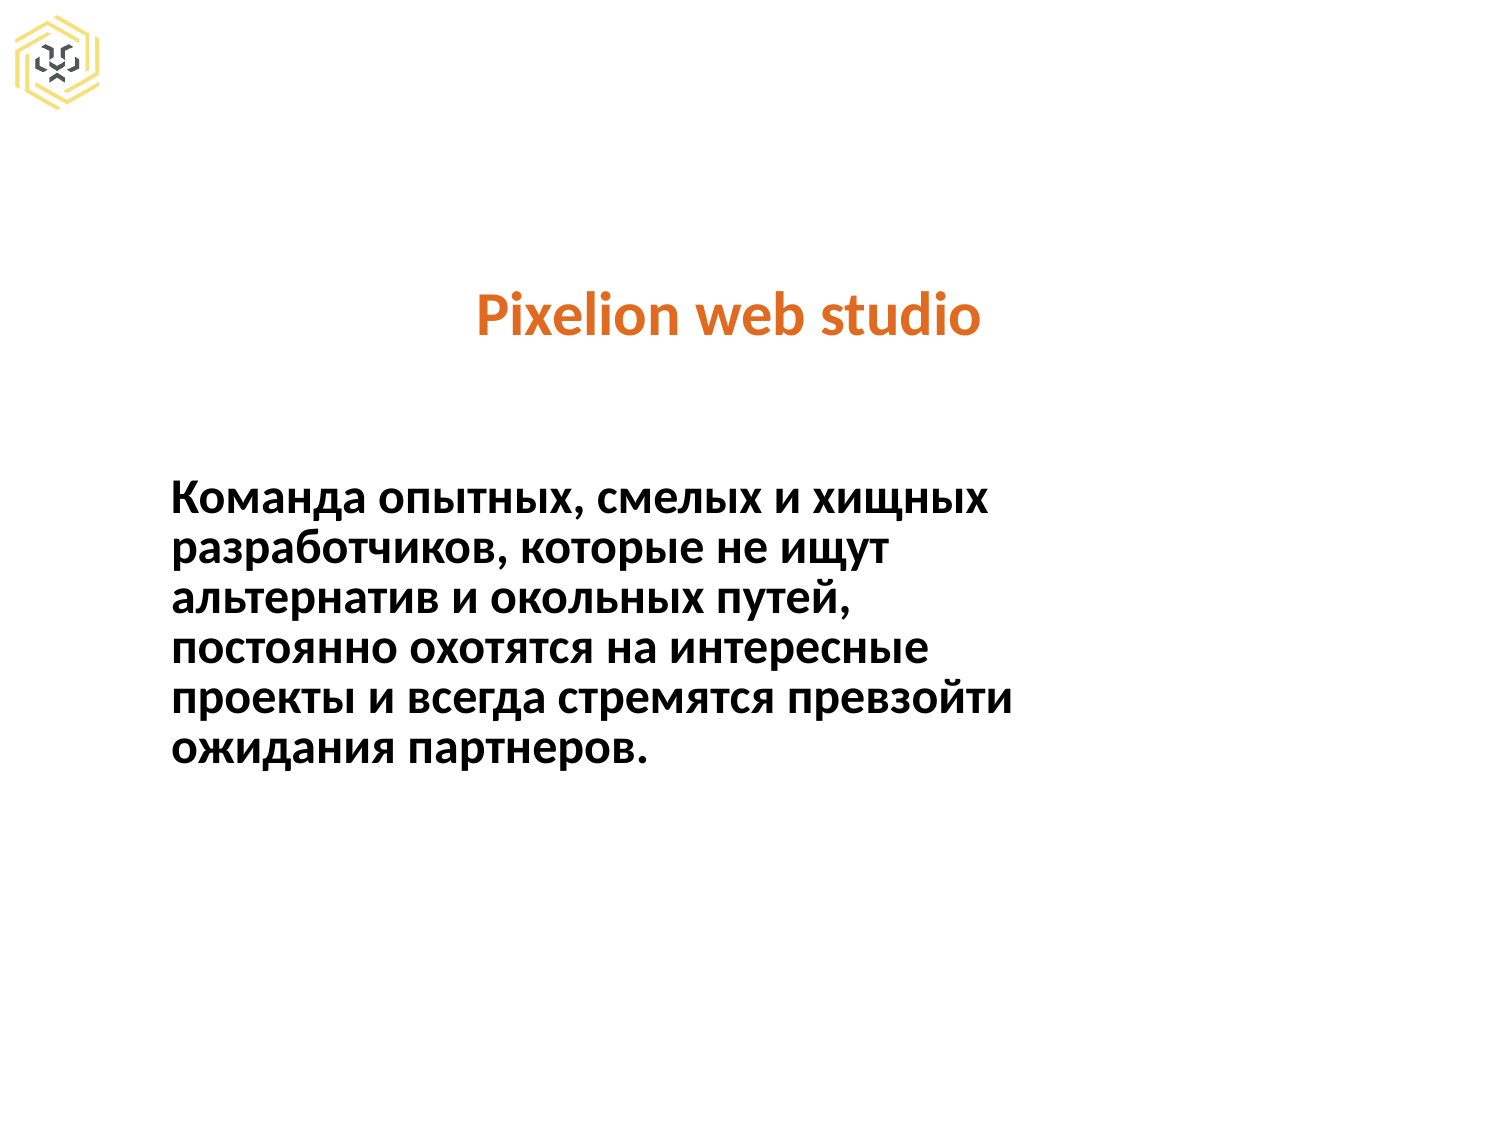

Pixelion web studio
Команда опытных, смелых и хищных разработчиков, которые не ищут альтернатив и окольных путей, постоянно охотятся на интересные проекты и всегда стремятся превзойти ожидания партнеров.